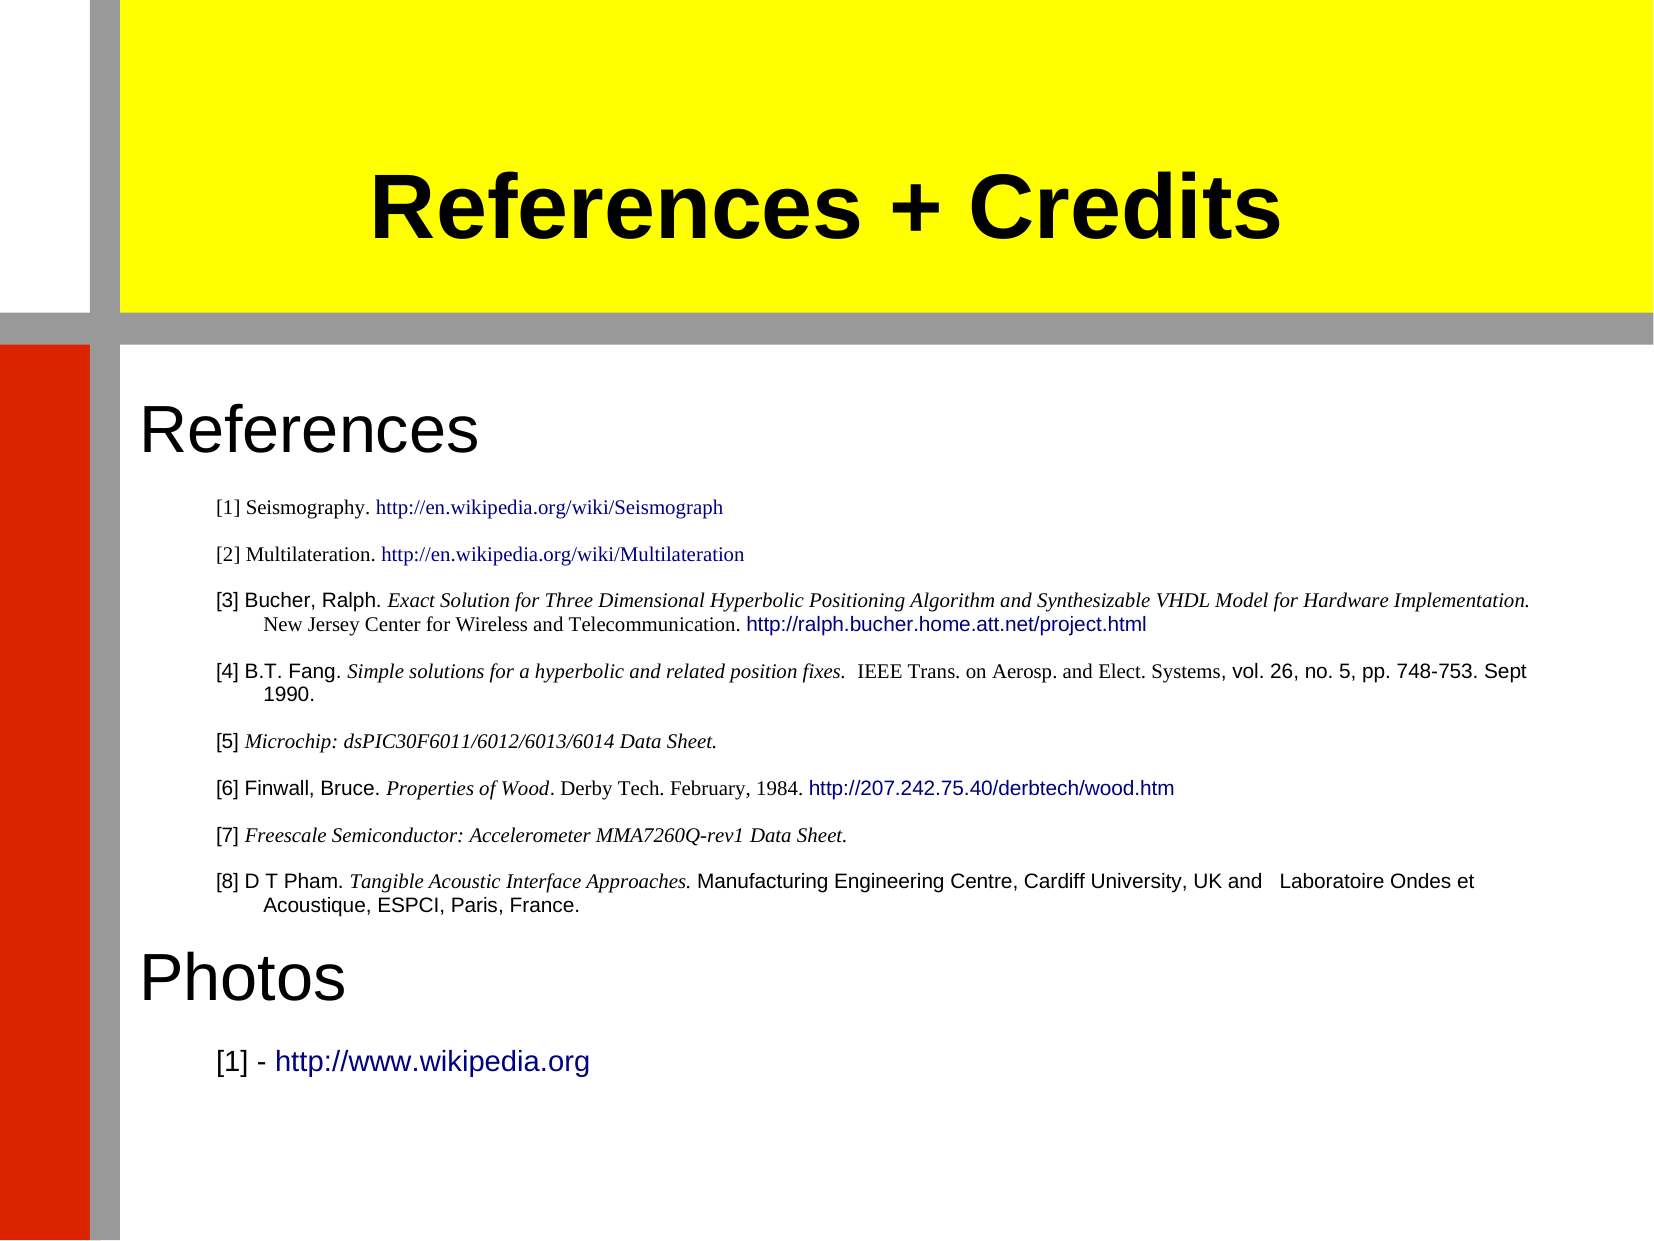

# References + Credits
References
[1] Seismography. http://en.wikipedia.org/wiki/Seismograph
[2] Multilateration. http://en.wikipedia.org/wiki/Multilateration
[3] Bucher, Ralph. Exact Solution for Three Dimensional Hyperbolic Positioning Algorithm and Synthesizable VHDL Model for Hardware Implementation. New Jersey Center for Wireless and Telecommunication. http://ralph.bucher.home.att.net/project.html
[4] B.T. Fang. Simple solutions for a hyperbolic and related position fixes. IEEE Trans. on Aerosp. and Elect. Systems, vol. 26, no. 5, pp. 748-753. Sept 1990.
[5] Microchip: dsPIC30F6011/6012/6013/6014 Data Sheet.
[6] Finwall, Bruce. Properties of Wood. Derby Tech. February, 1984. http://207.242.75.40/derbtech/wood.htm
[7] Freescale Semiconductor: Accelerometer MMA7260Q-rev1 Data Sheet.
[8] D T Pham. Tangible Acoustic Interface Approaches. Manufacturing Engineering Centre, Cardiff University, UK and Laboratoire Ondes et Acoustique, ESPCI, Paris, France.
Photos
[1] - http://www.wikipedia.org